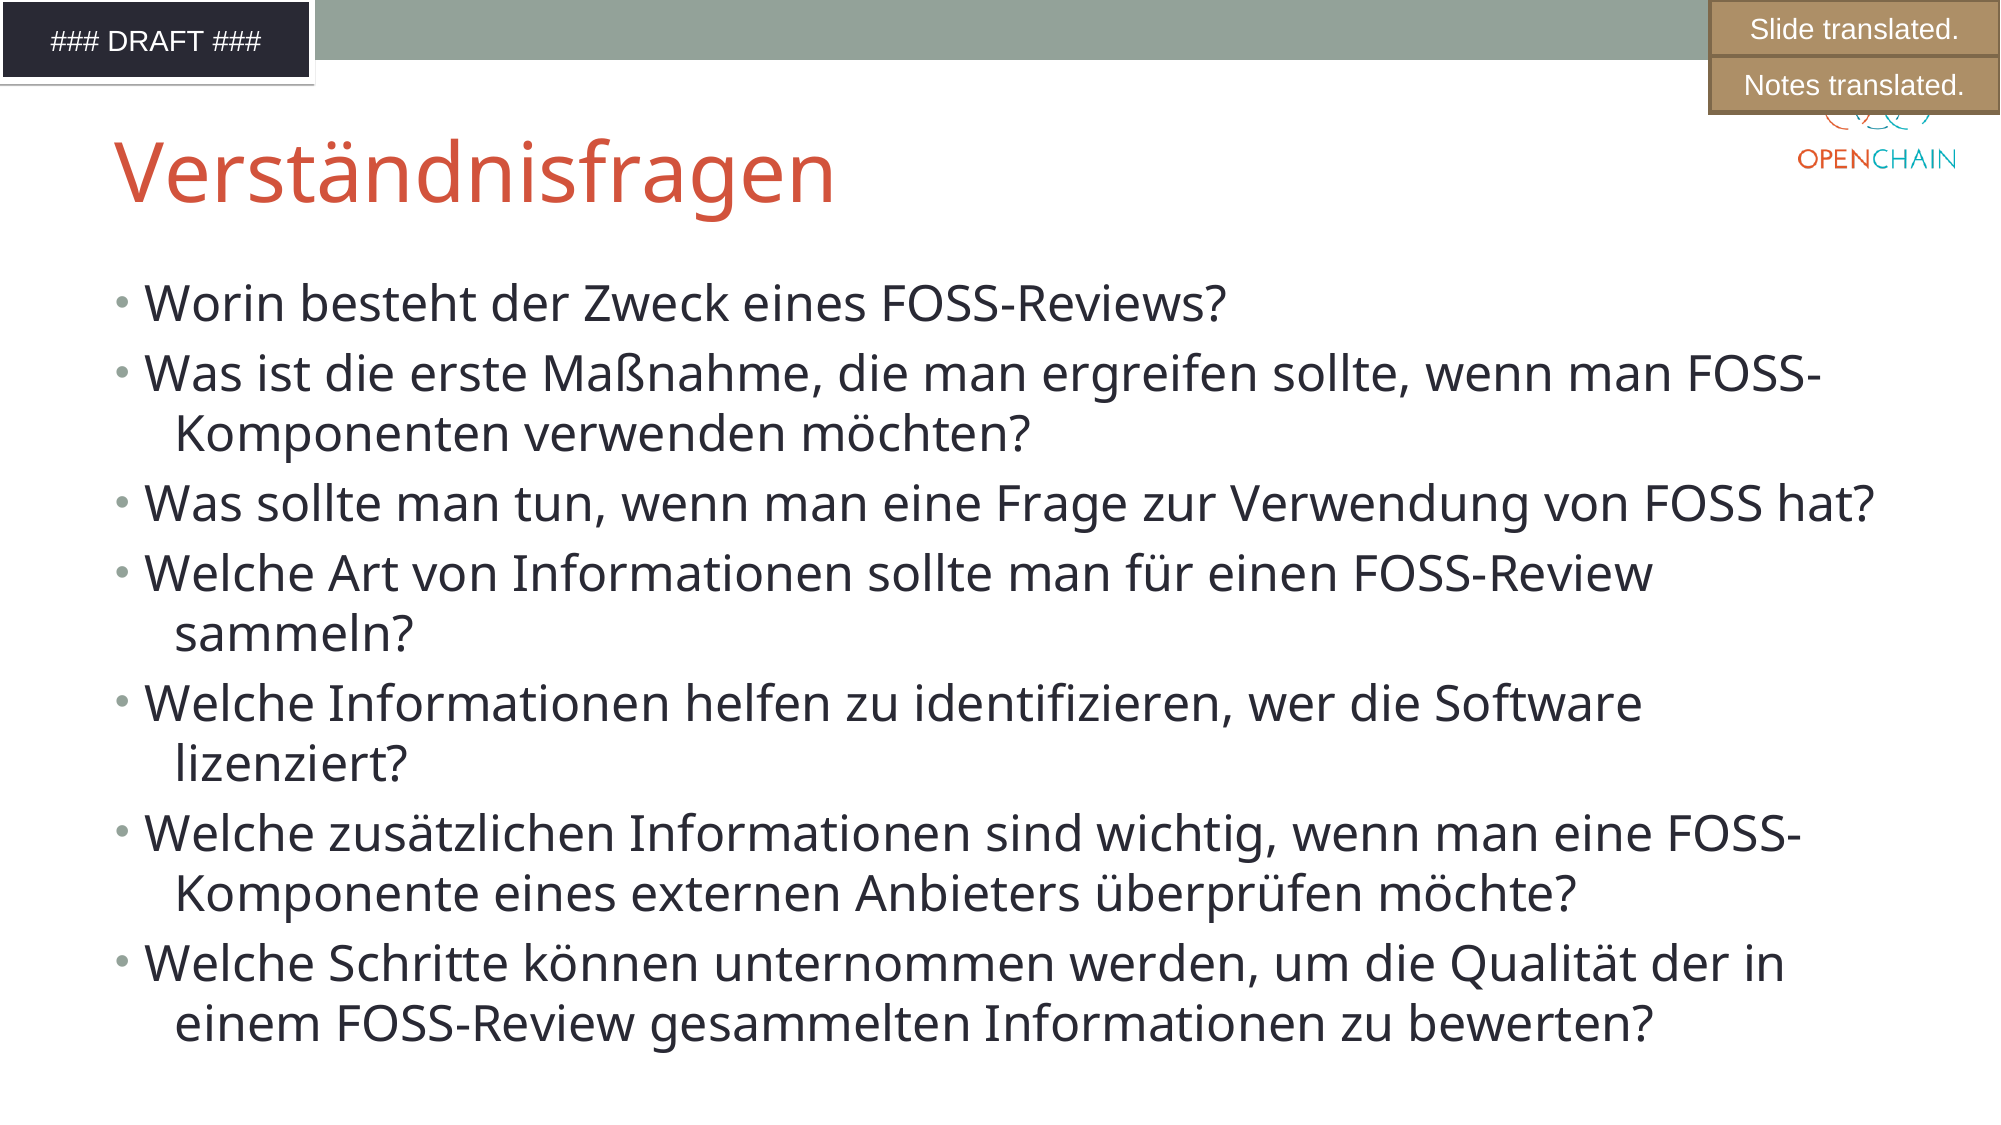

Slide translated.
Notes translated.
# Verständnisfragen
Worin besteht der Zweck eines FOSS-Reviews?
Was ist die erste Maßnahme, die man ergreifen sollte, wenn man FOSS-Komponenten verwenden möchten?
Was sollte man tun, wenn man eine Frage zur Verwendung von FOSS hat?
Welche Art von Informationen sollte man für einen FOSS-Review sammeln?
Welche Informationen helfen zu identifizieren, wer die Software lizenziert?
Welche zusätzlichen Informationen sind wichtig, wenn man eine FOSS-Komponente eines externen Anbieters überprüfen möchte?
Welche Schritte können unternommen werden, um die Qualität der in einem FOSS-Review gesammelten Informationen zu bewerten?